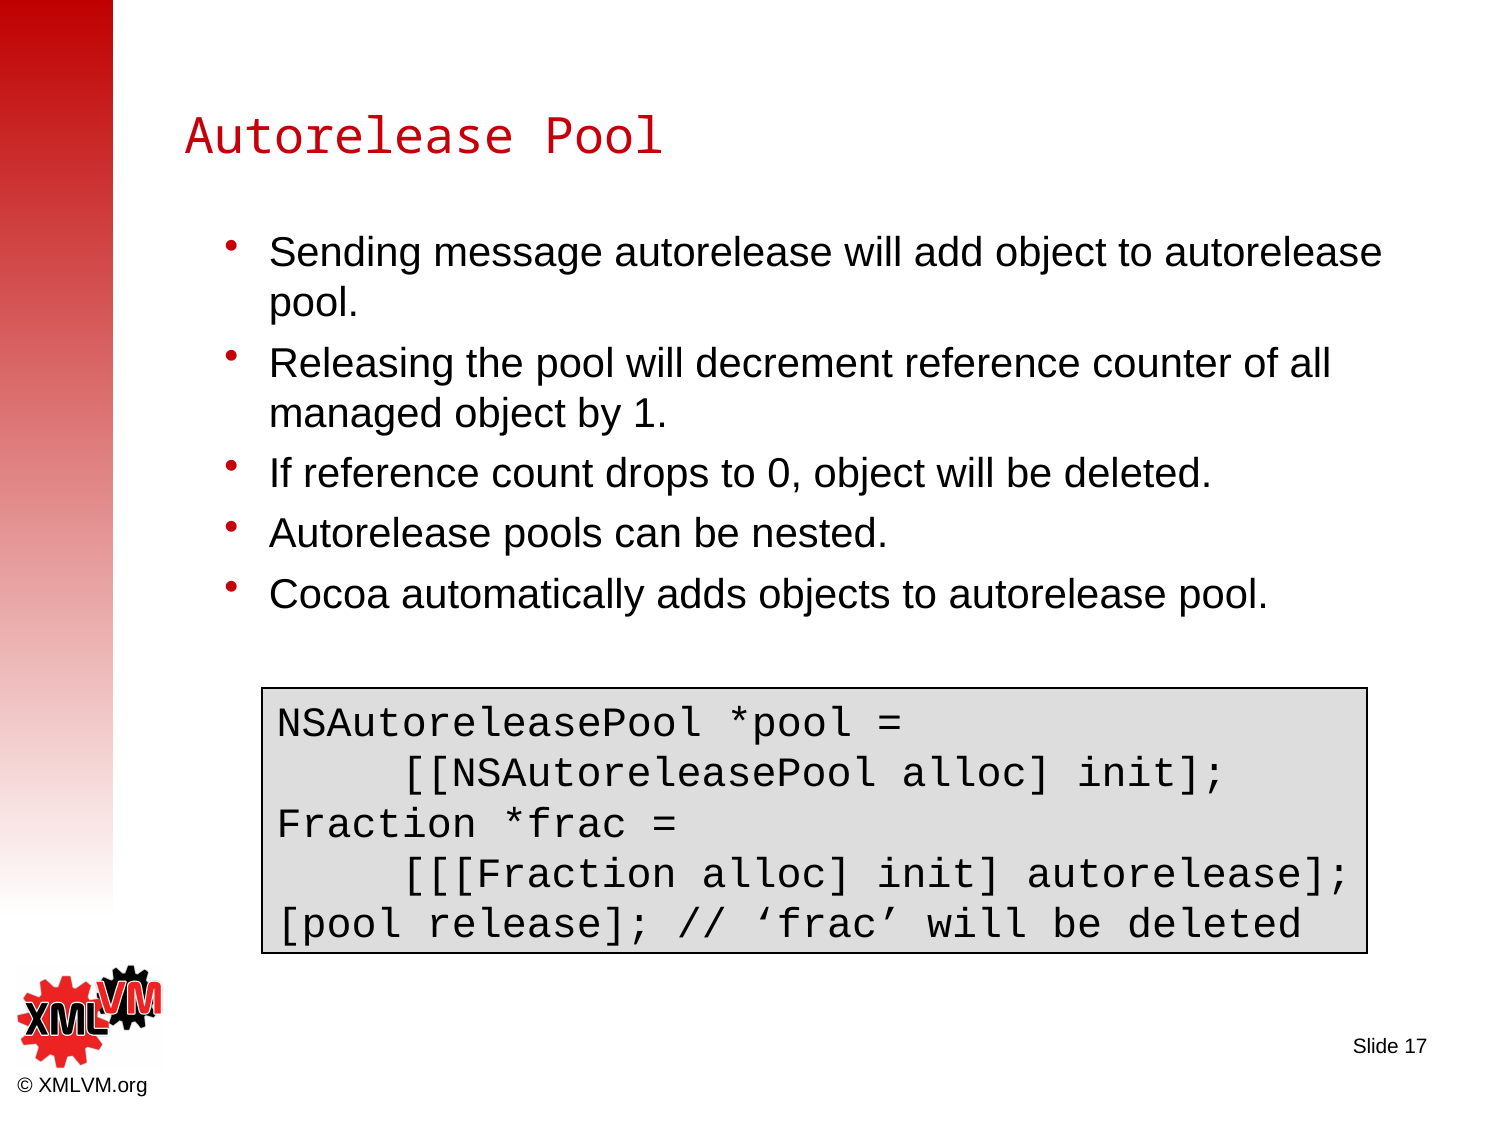

# Autorelease Pool
Sending message autorelease will add object to autorelease pool.
Releasing the pool will decrement reference counter of all managed object by 1.
If reference count drops to 0, object will be deleted.
Autorelease pools can be nested.
Cocoa automatically adds objects to autorelease pool.
NSAutoreleasePool *pool =
 [[NSAutoreleasePool alloc] init];
Fraction *frac =
 [[[Fraction alloc] init] autorelease];
[pool release]; // ‘frac’ will be deleted